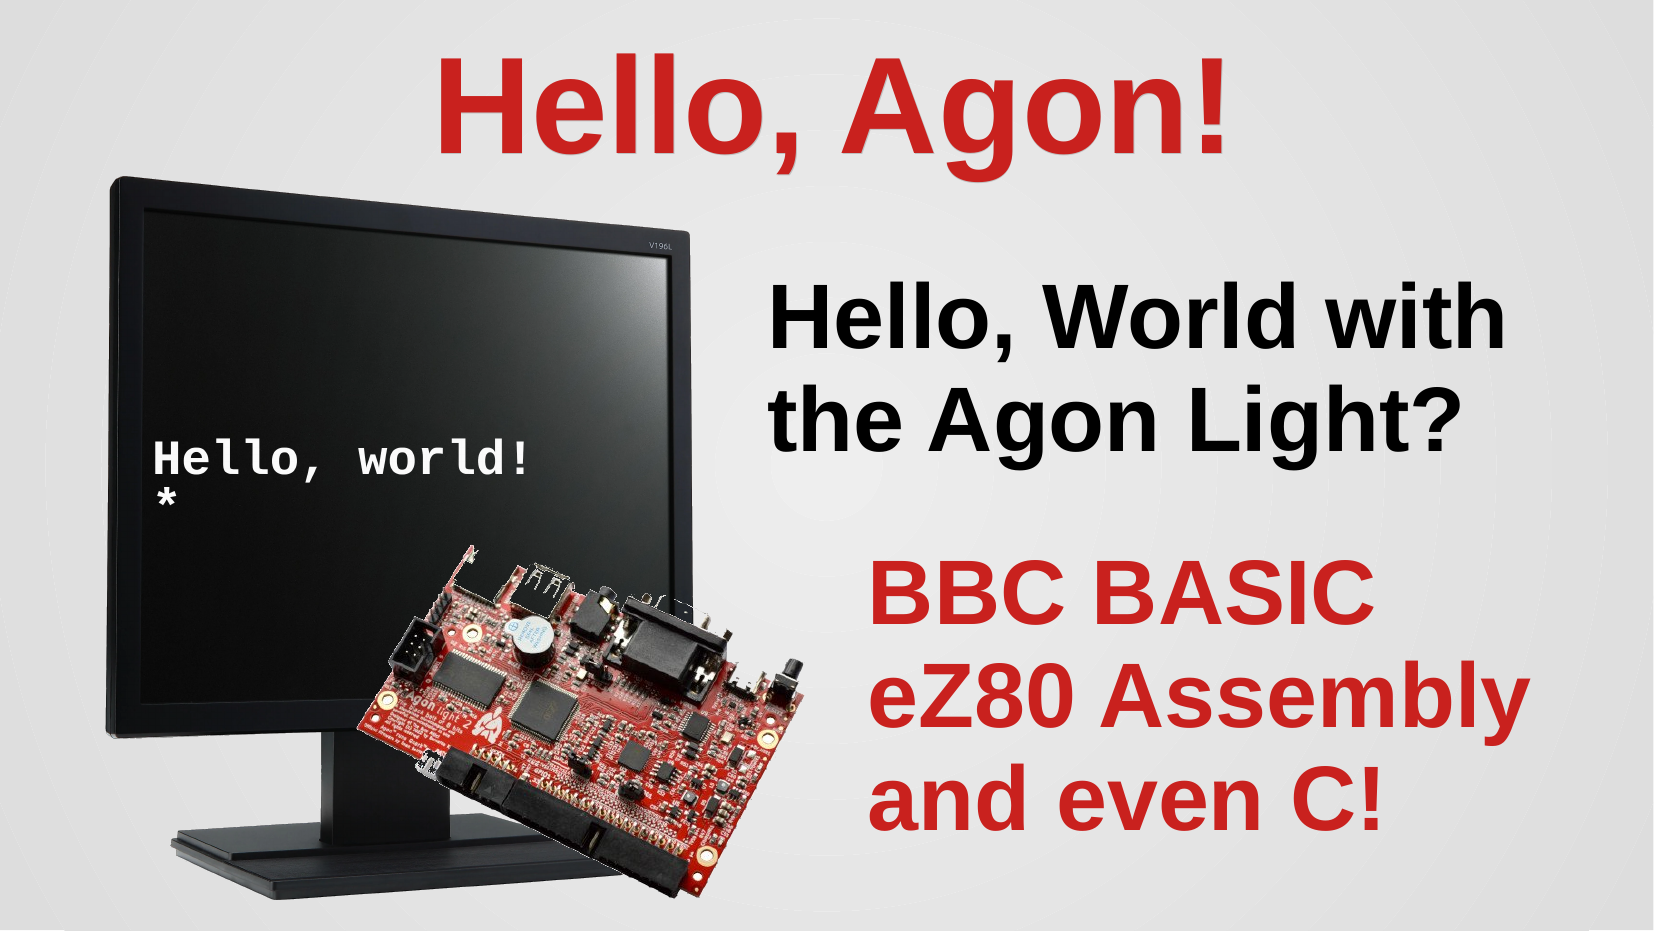

Hello, Agon!
Hello, World with the Agon Light?
BBC BASIC
eZ80 Assembly
and even C!